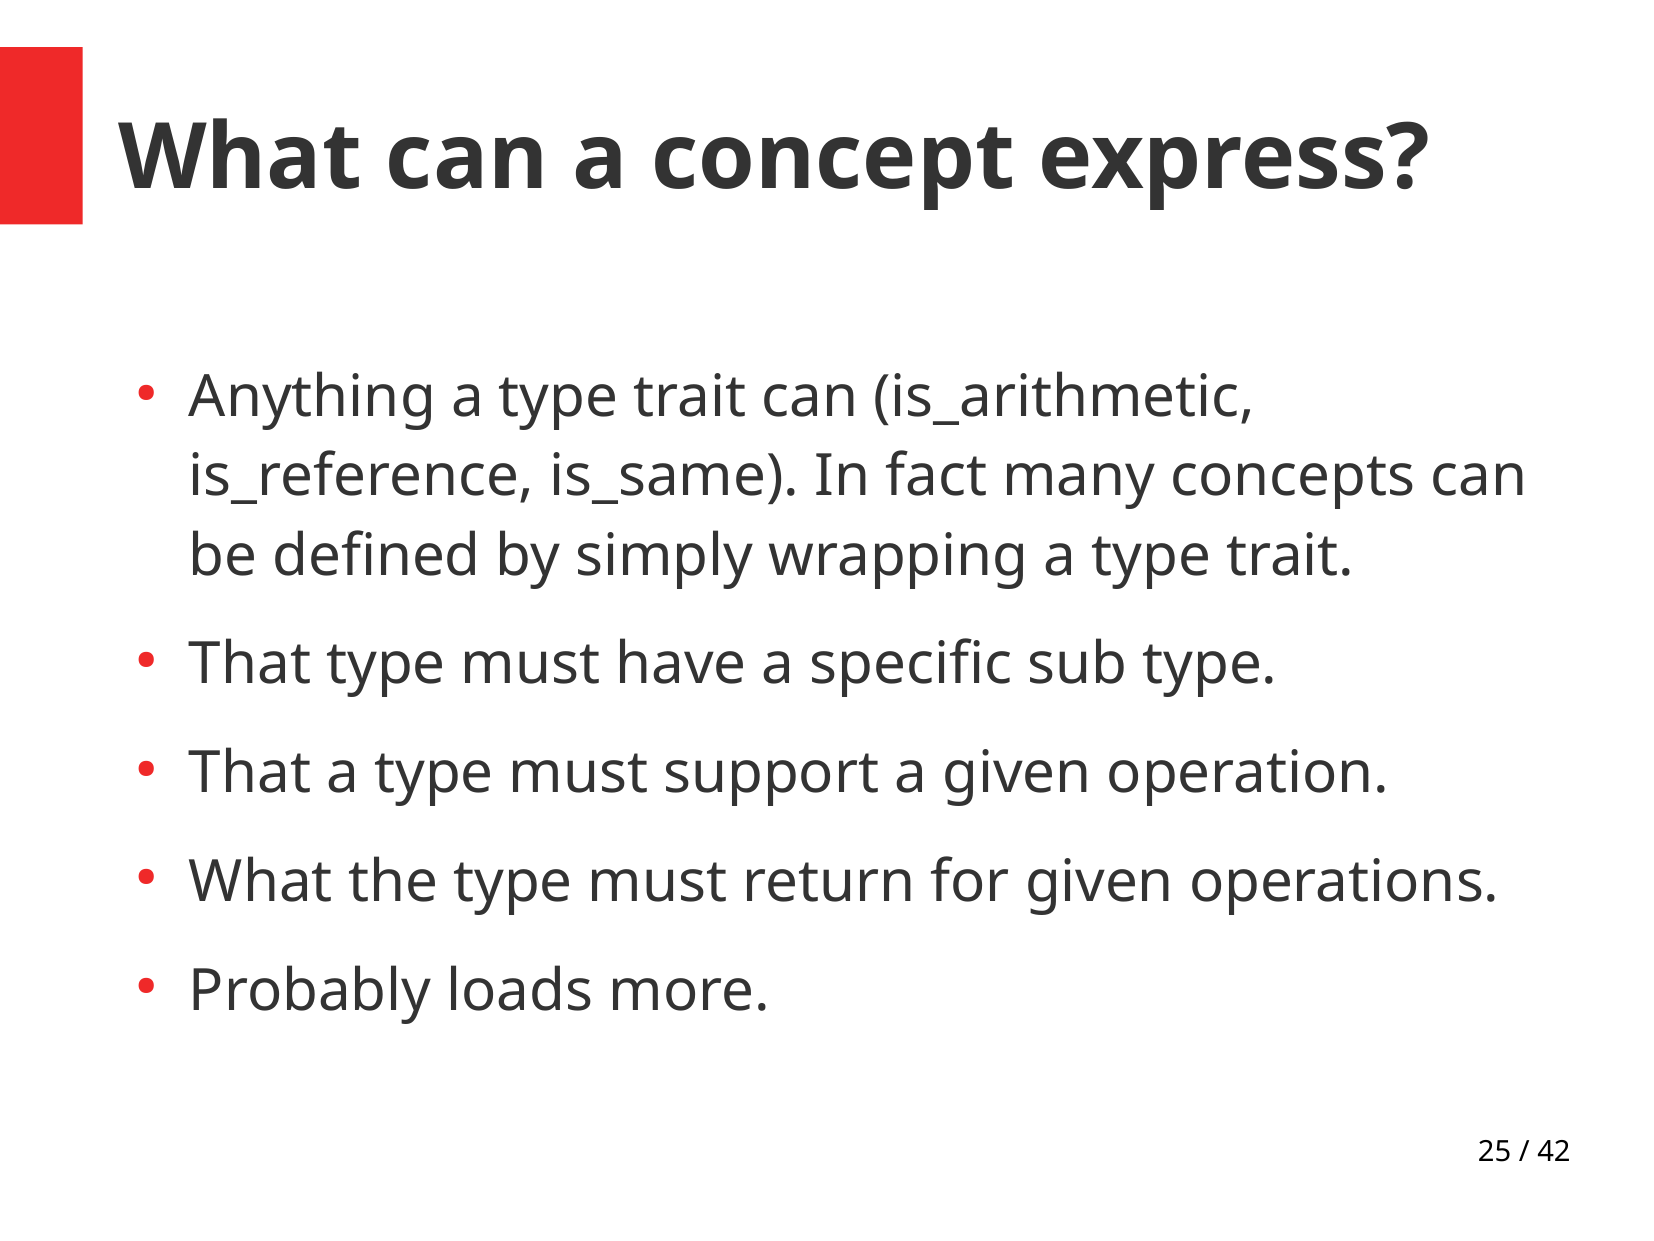

# What can a concept express?
Anything a type trait can (is_arithmetic, is_reference, is_same). In fact many concepts can be defined by simply wrapping a type trait.
That type must have a specific sub type.
That a type must support a given operation.
What the type must return for given operations.
Probably loads more.
25